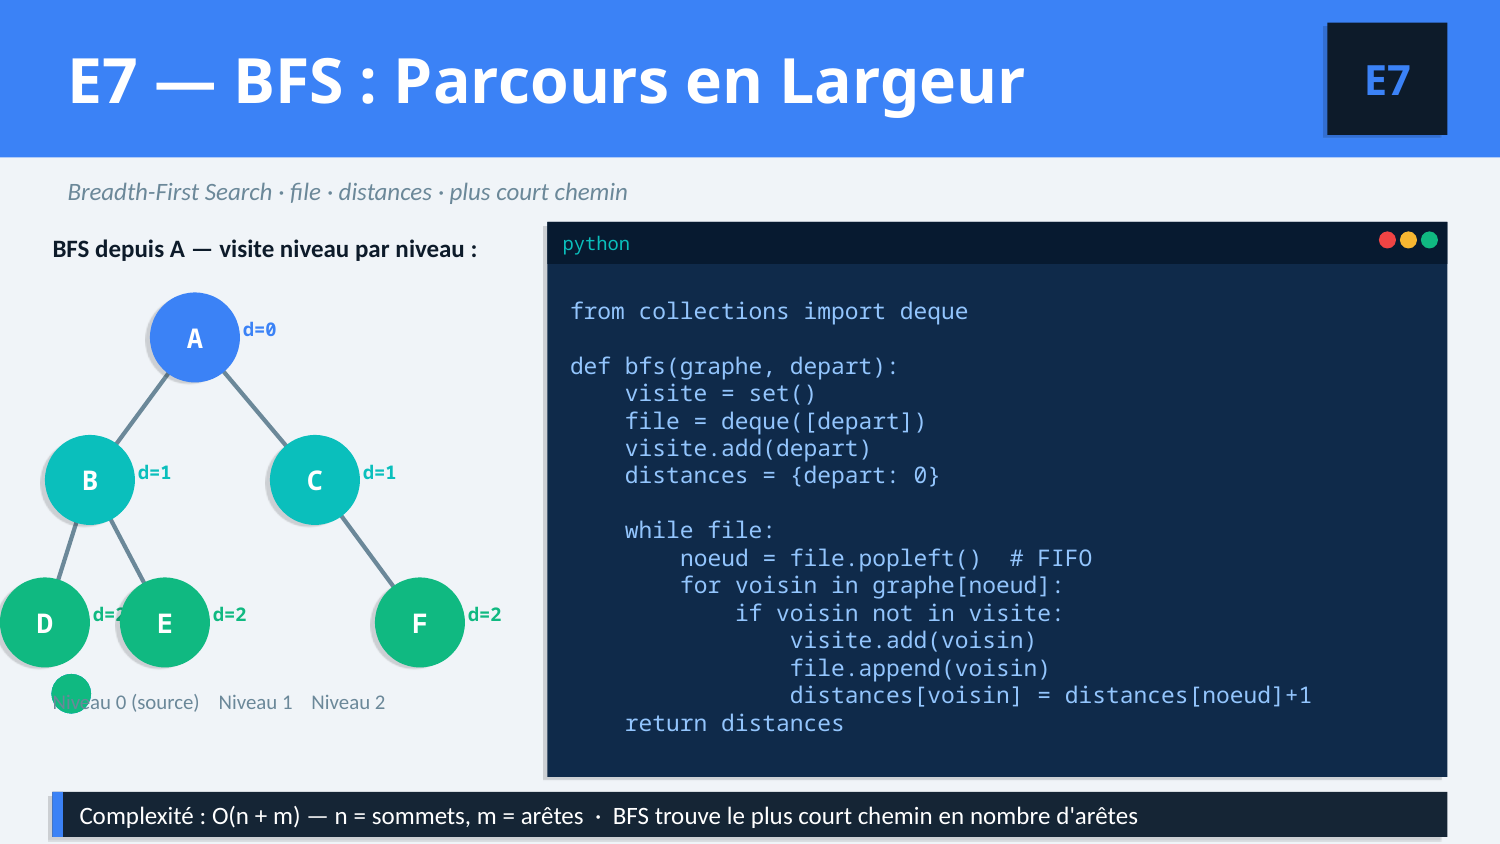

E7 — BFS : Parcours en Largeur
E7
Breadth-First Search · file · distances · plus court chemin
python
BFS depuis A — visite niveau par niveau :
from collections import deque
def bfs(graphe, depart):
 visite = set()
 file = deque([depart])
 visite.add(depart)
 distances = {depart: 0}
 while file:
 noeud = file.popleft() # FIFO
 for voisin in graphe[noeud]:
 if voisin not in visite:
 visite.add(voisin)
 file.append(voisin)
 distances[voisin] = distances[noeud]+1
 return distances
A
d=0
B
C
d=1
d=1
D
E
F
d=2
d=2
d=2
Niveau 0 (source) Niveau 1 Niveau 2
Complexité : O(n + m) — n = sommets, m = arêtes · BFS trouve le plus court chemin en nombre d'arêtes